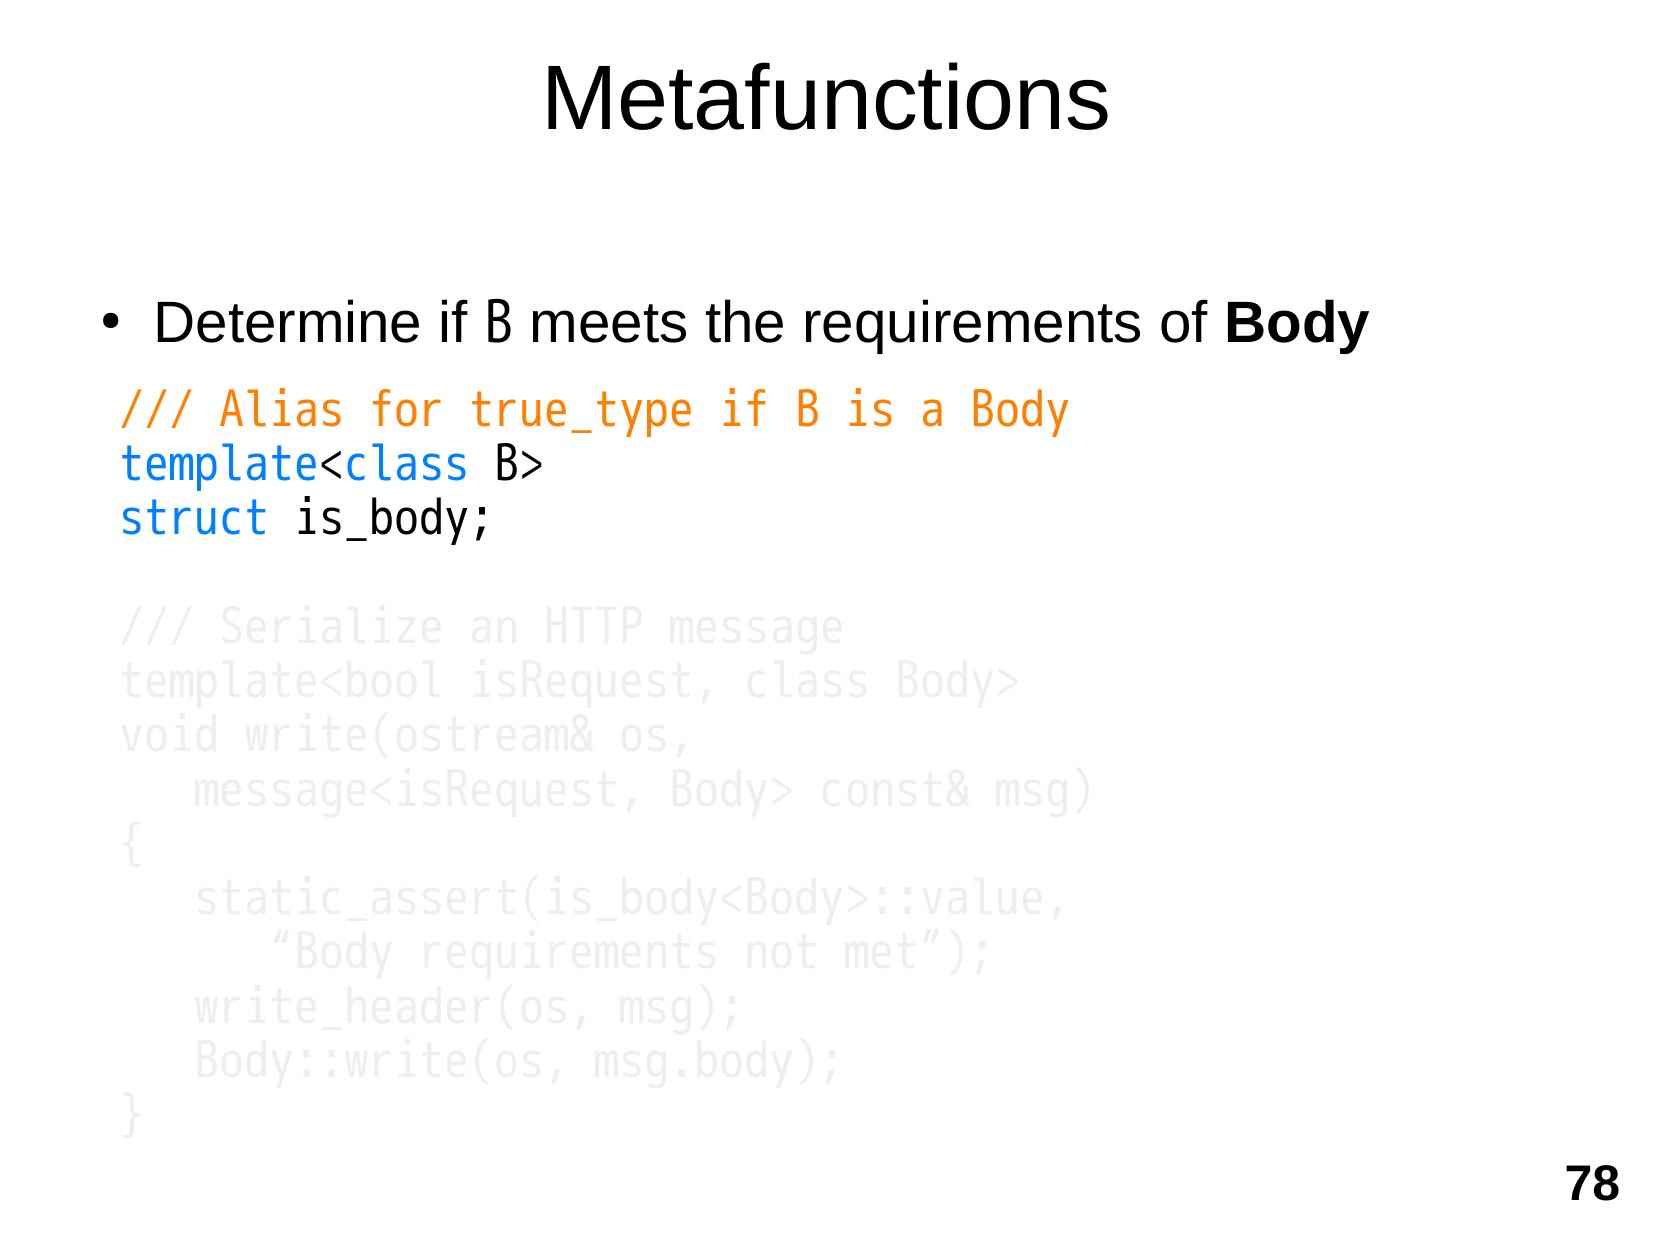

# Metafunctions
Determine if B meets the requirements of Body
/// Alias for true_type if B is a Body
template<class B>
struct is_body;
/// Serialize an HTTP message
template<bool isRequest, class Body>
void write(ostream& os,
	message<isRequest, Body> const& msg)
{
	static_assert(is_body<Body>::value,
		“Body requirements not met”);
	write_header(os, msg);
	Body::write(os, msg.body);
}
78